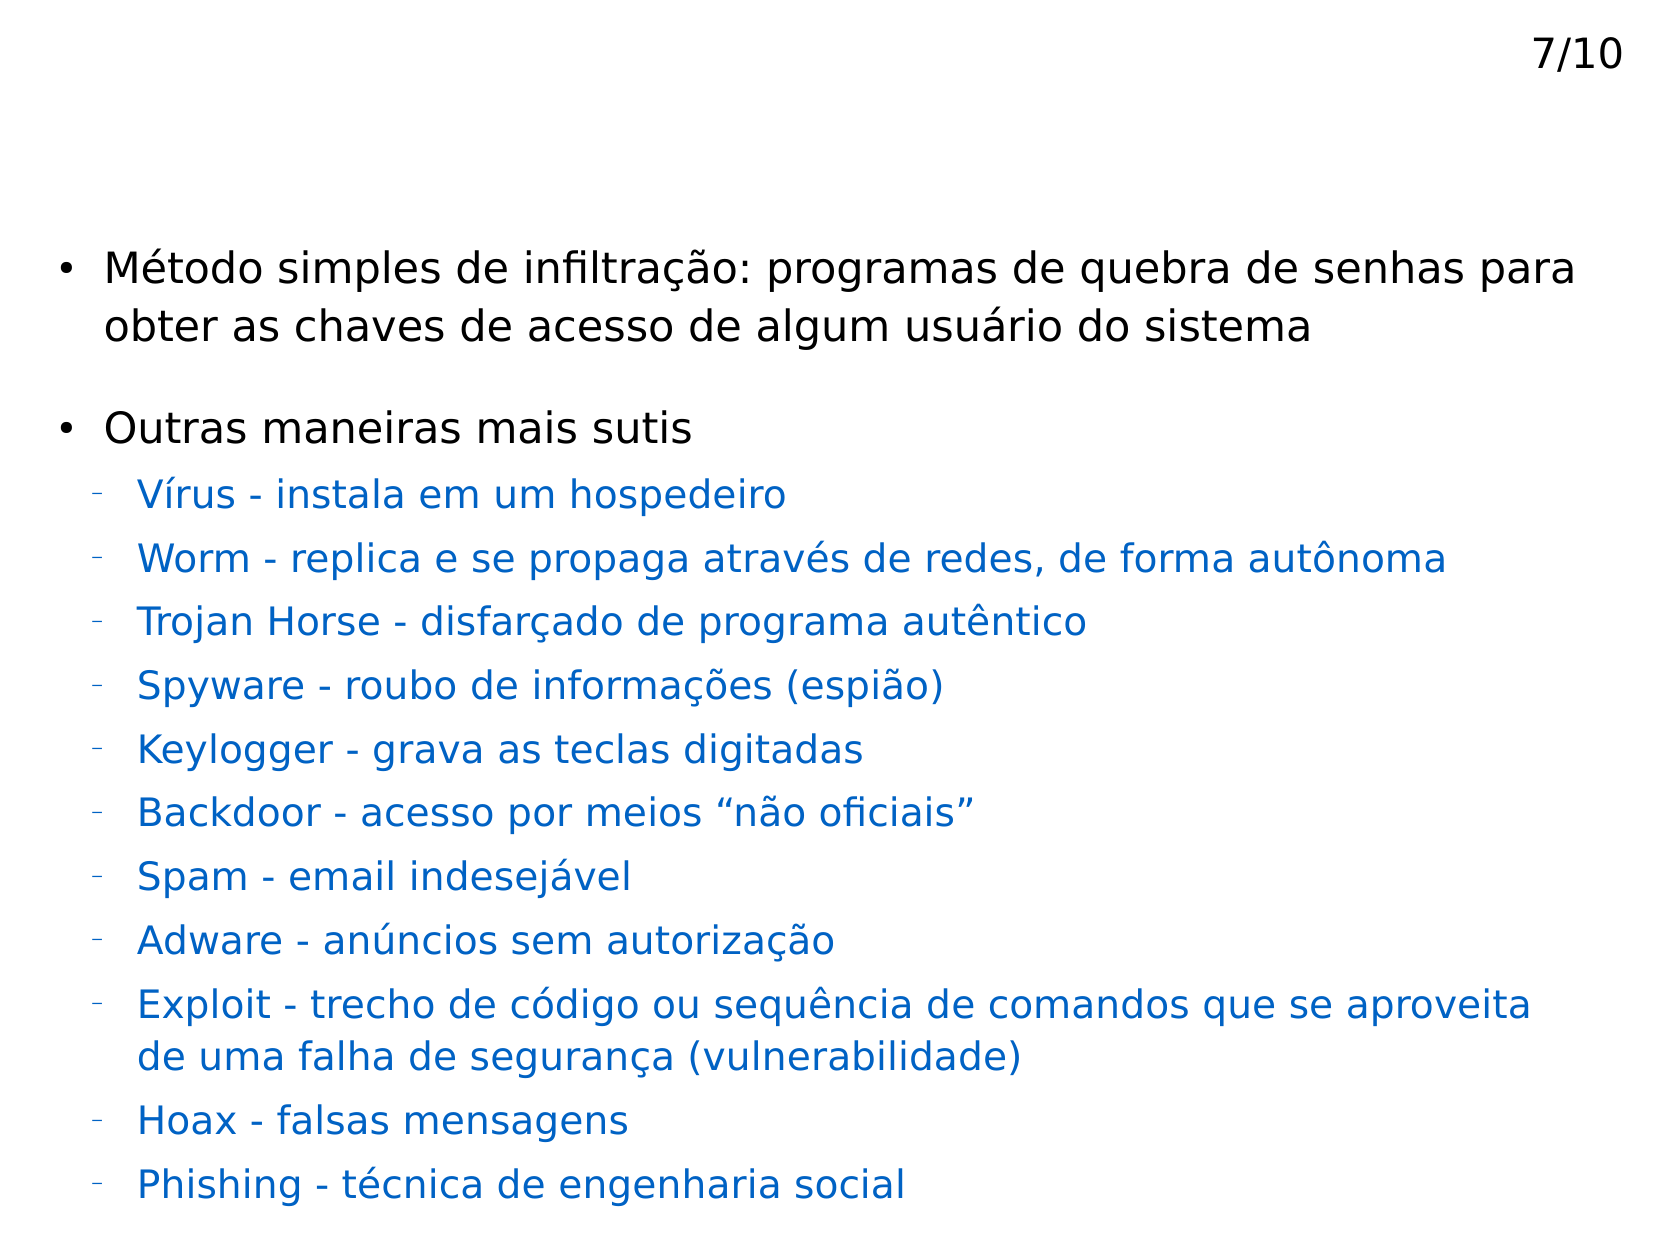

#
7
Método simples de infiltração: programas de quebra de senhas para obter as chaves de acesso de algum usuário do sistema
Outras maneiras mais sutis
Vírus - instala em um hospedeiro
Worm - replica e se propaga através de redes, de forma autônoma
Trojan Horse - disfarçado de programa autêntico
Spyware - roubo de informações (espião)
Keylogger - grava as teclas digitadas
Backdoor - acesso por meios “não oficiais”
Spam - email indesejável
Adware - anúncios sem autorização
Exploit - trecho de código ou sequência de comandos que se aproveita de uma falha de segurança (vulnerabilidade)
Hoax - falsas mensagens
Phishing - técnica de engenharia social